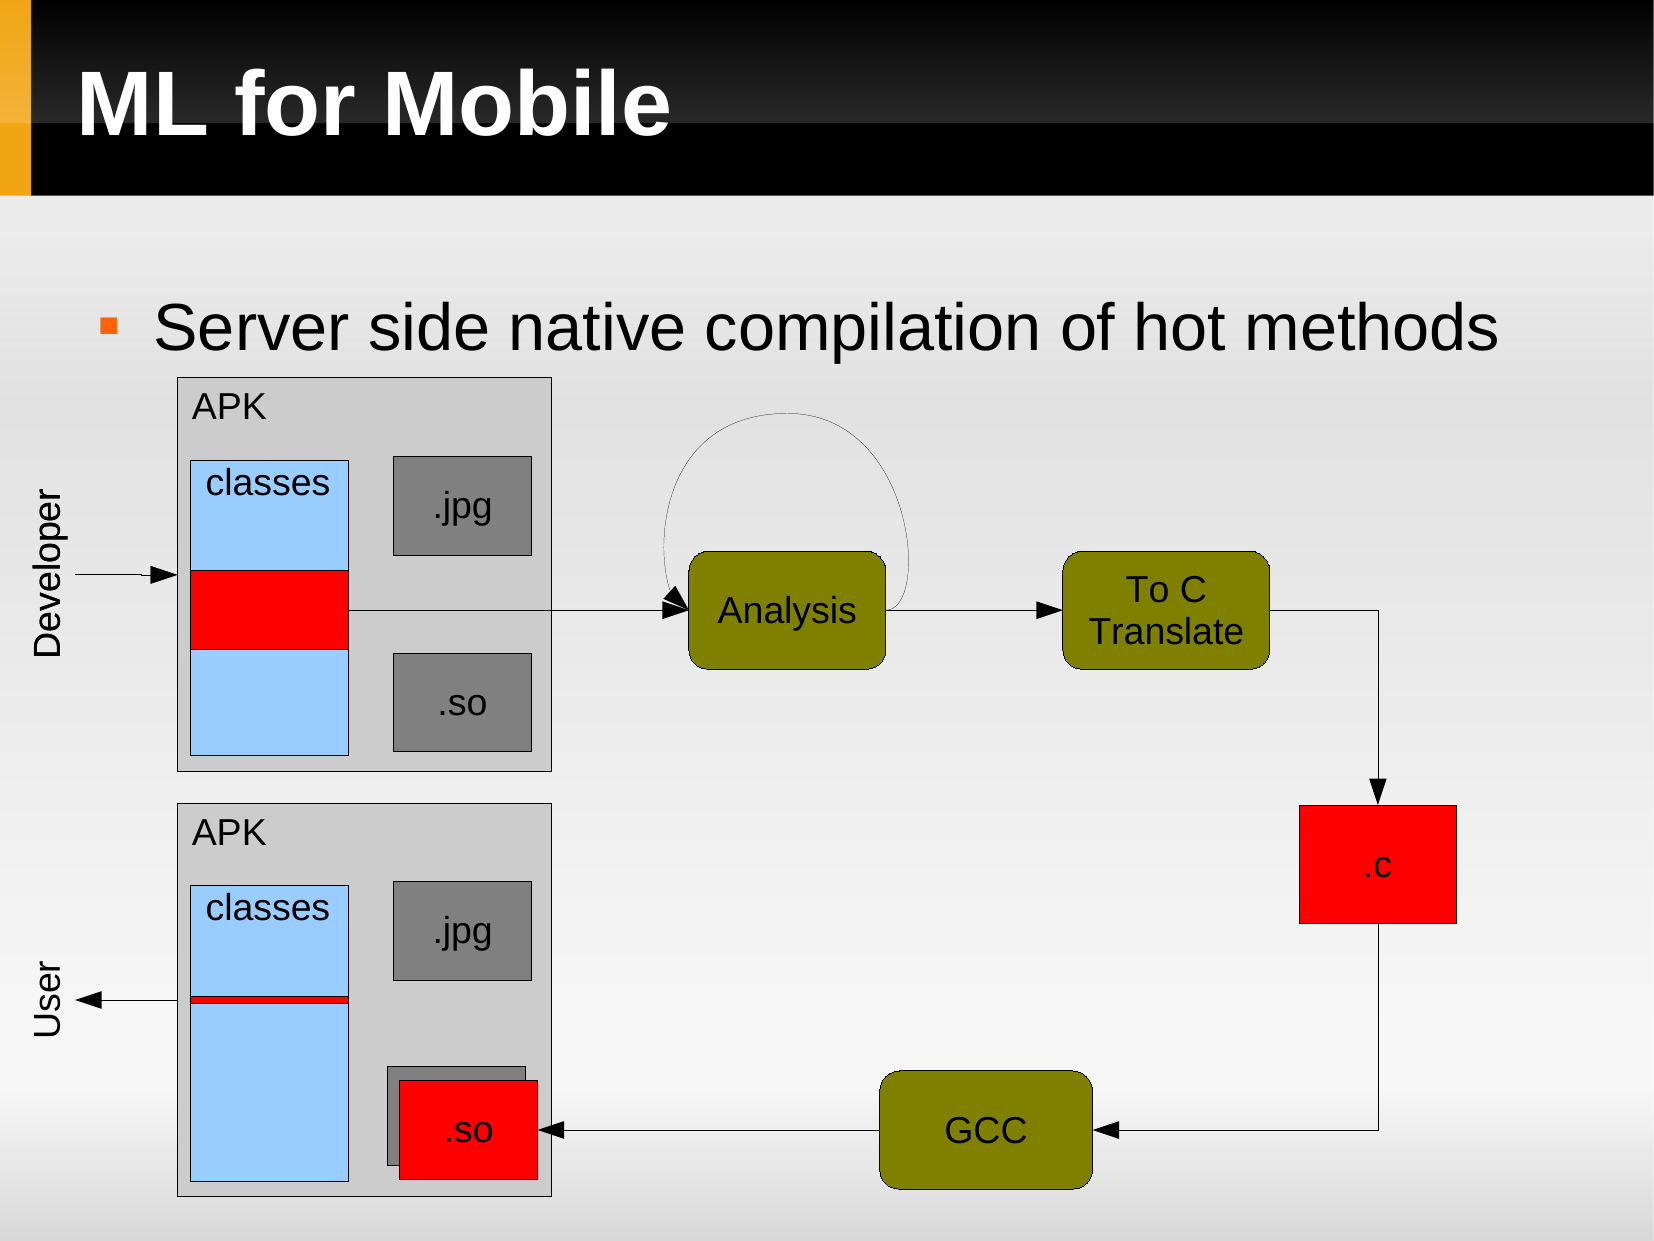

# ML for Mobile
Server side native compilation of hot methods
APK
.jpg
classes
Developer
Developer
Analysis
To C
Translate
.so
APK
.c
.jpg
classes
User
.so
GCC
.so